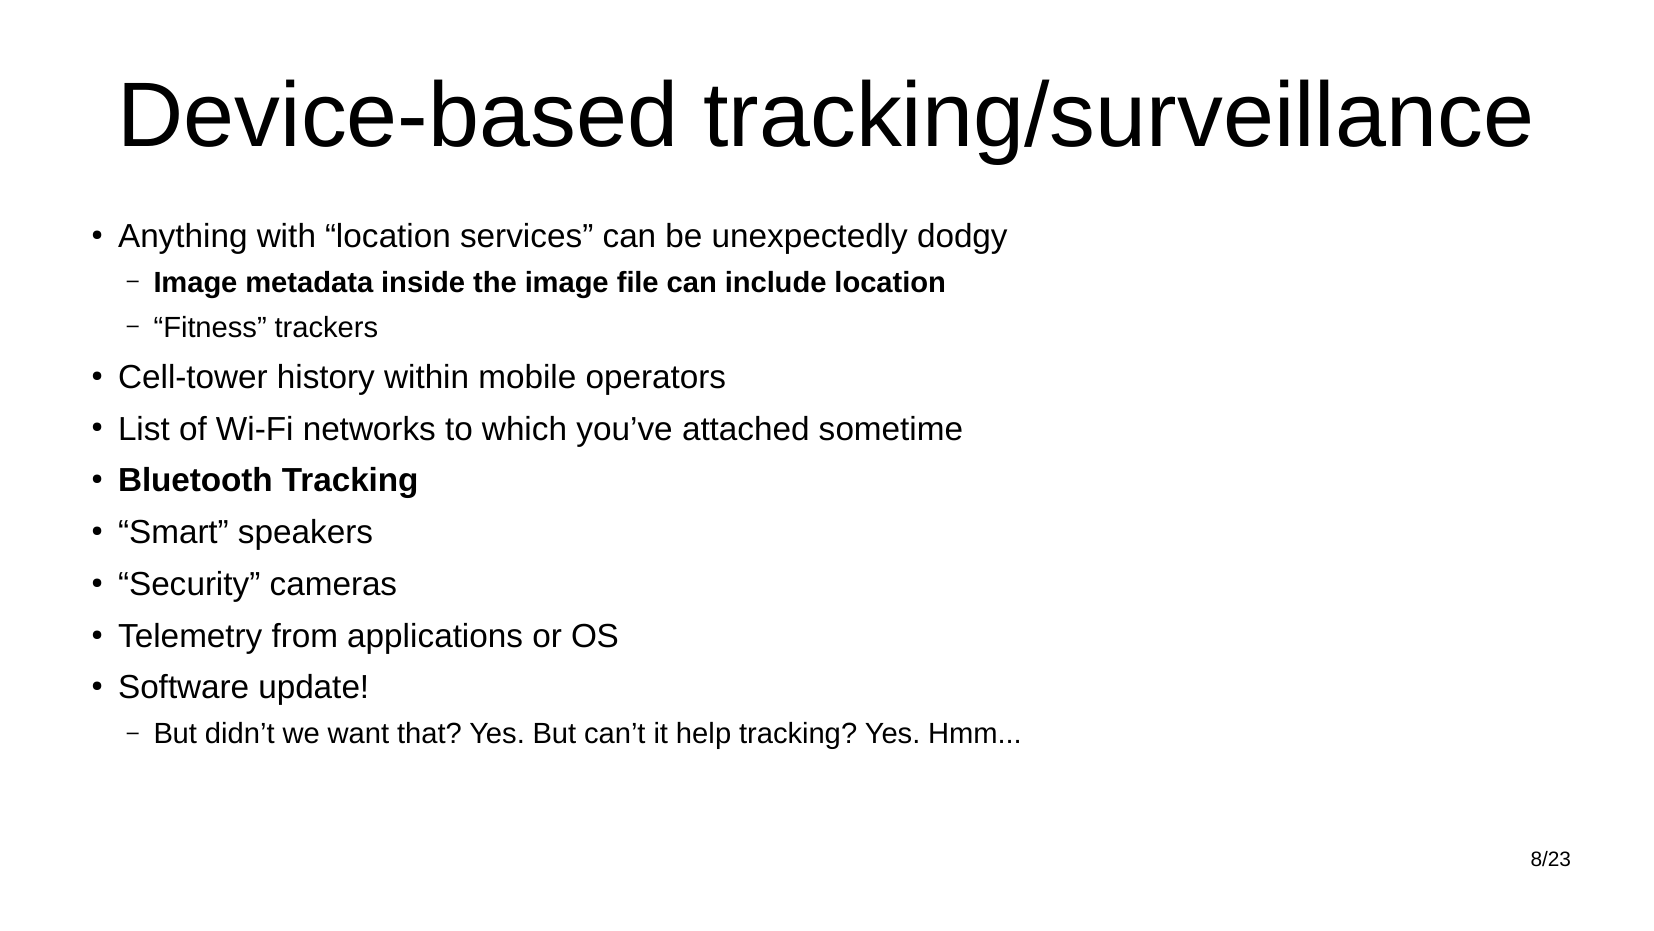

# Device-based tracking/surveillance
Anything with “location services” can be unexpectedly dodgy
Image metadata inside the image file can include location
“Fitness” trackers
Cell-tower history within mobile operators
List of Wi-Fi networks to which you’ve attached sometime
Bluetooth Tracking
“Smart” speakers
“Security” cameras
Telemetry from applications or OS
Software update!
But didn’t we want that? Yes. But can’t it help tracking? Yes. Hmm...
8